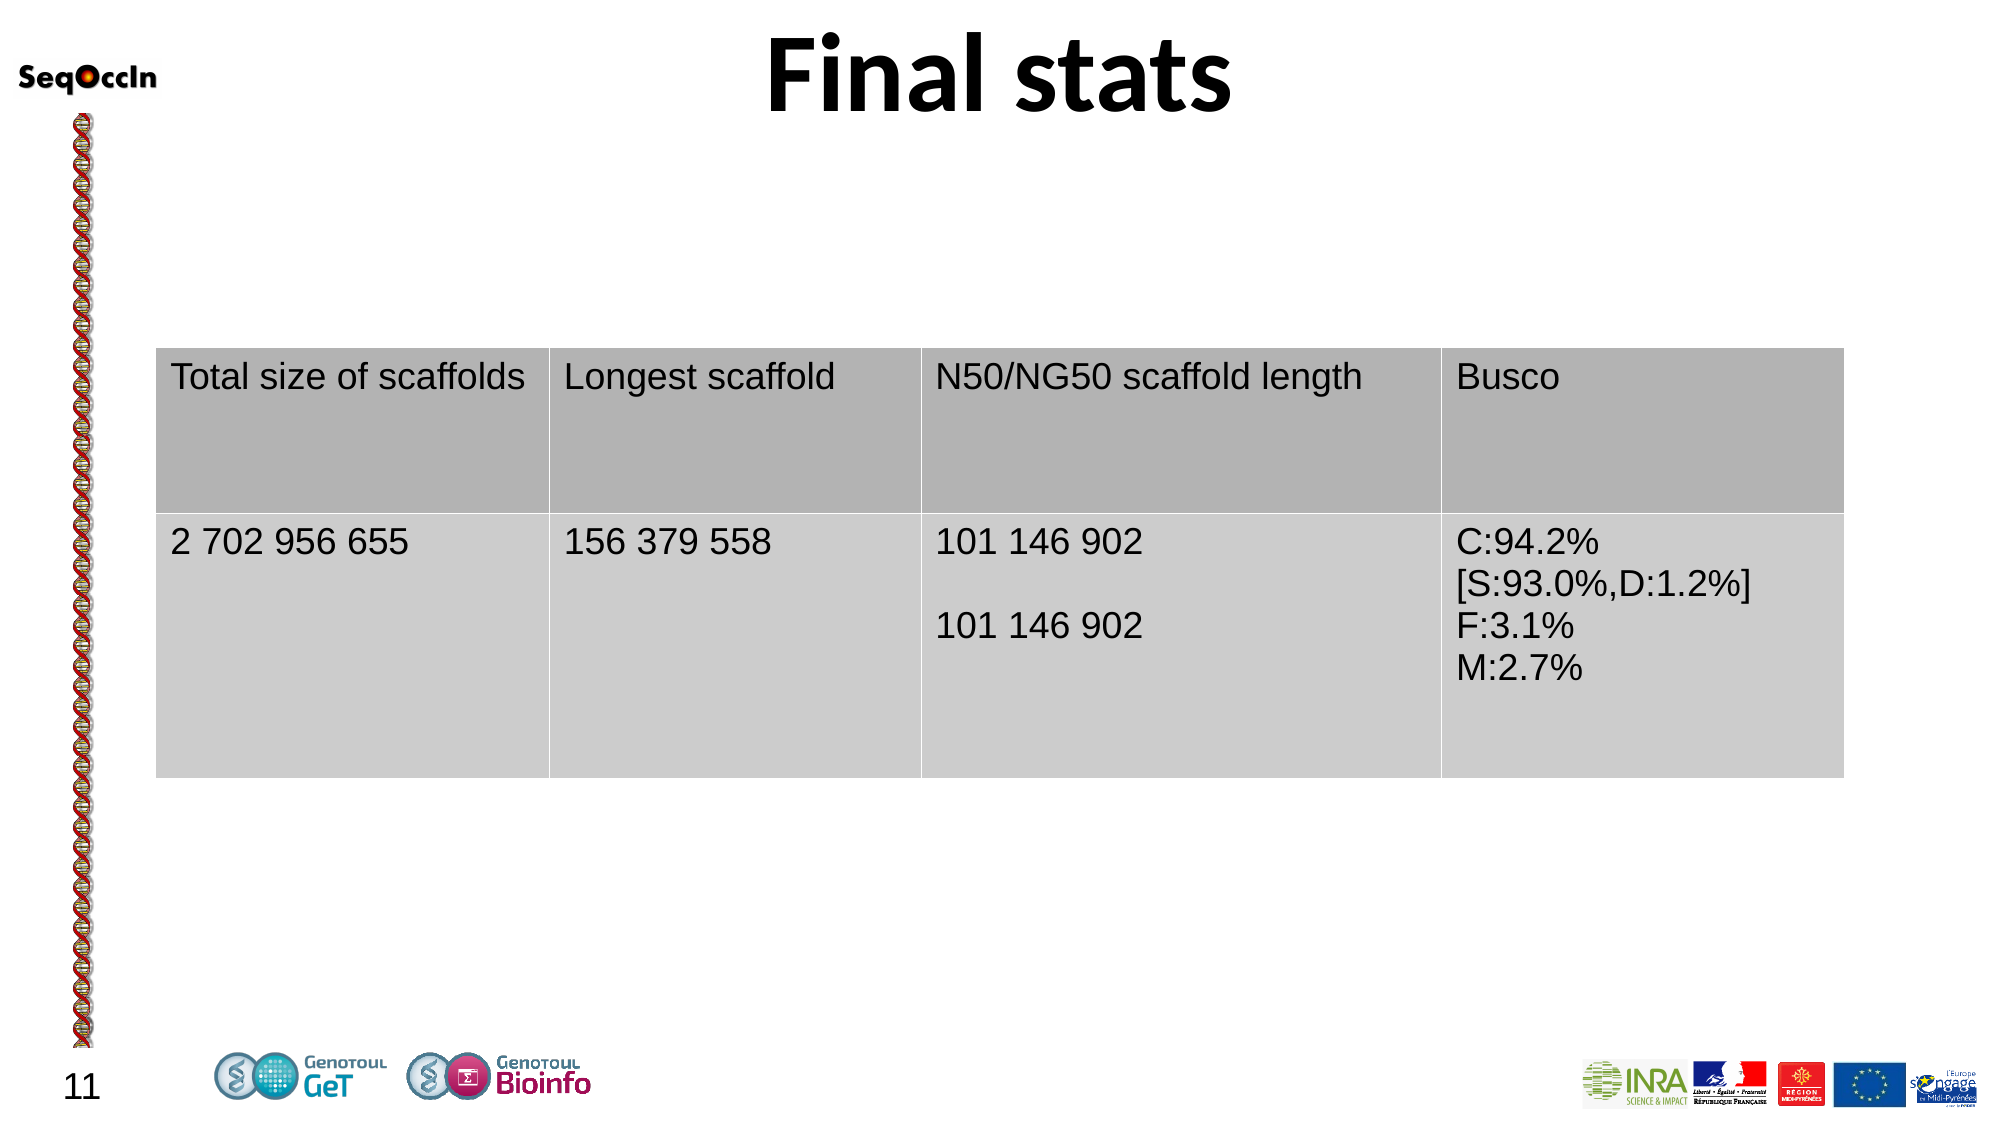

# Final stats
| Total size of scaffolds | Longest scaffold | N50/NG50 scaffold length | Busco |
| --- | --- | --- | --- |
| 2 702 956 655 | 156 379 558 | 101 146 902 101 146 902 | C:94.2%[S:93.0%,D:1.2%] F:3.1% M:2.7% |